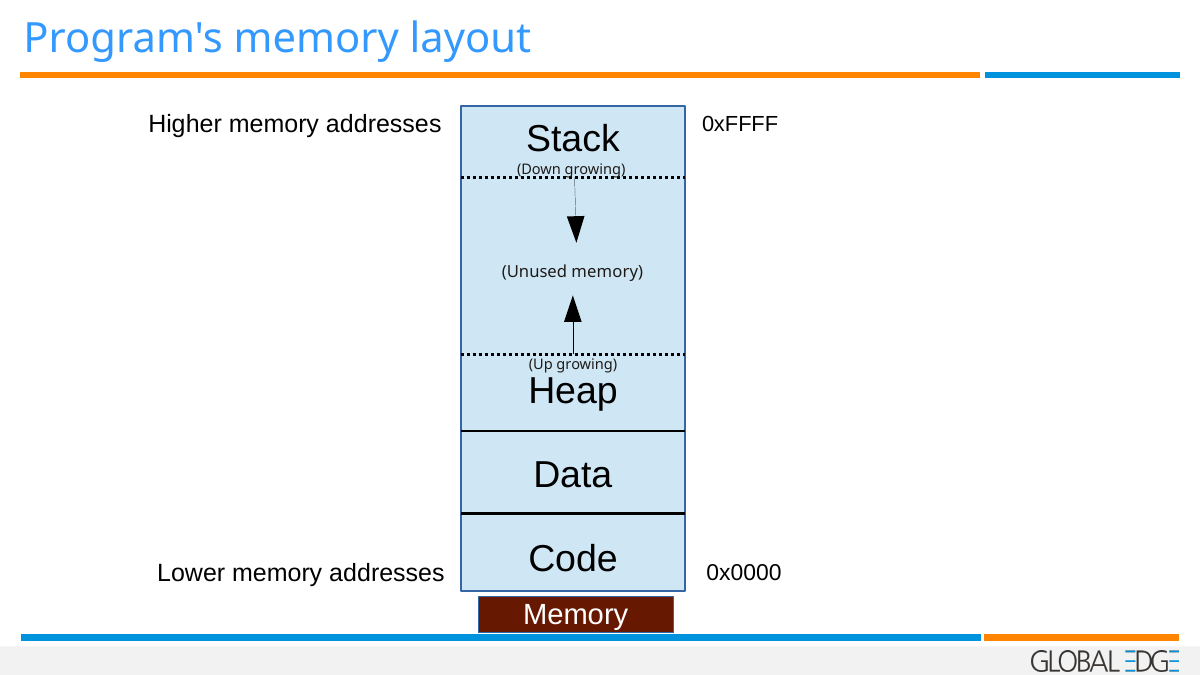

# Program's memory layout
Higher memory addresses
Stack
Heap
Data
Code
0xFFFF
 (Down growing)
(Unused memory)
(Up growing)
Lower memory addresses
0x0000
Memory